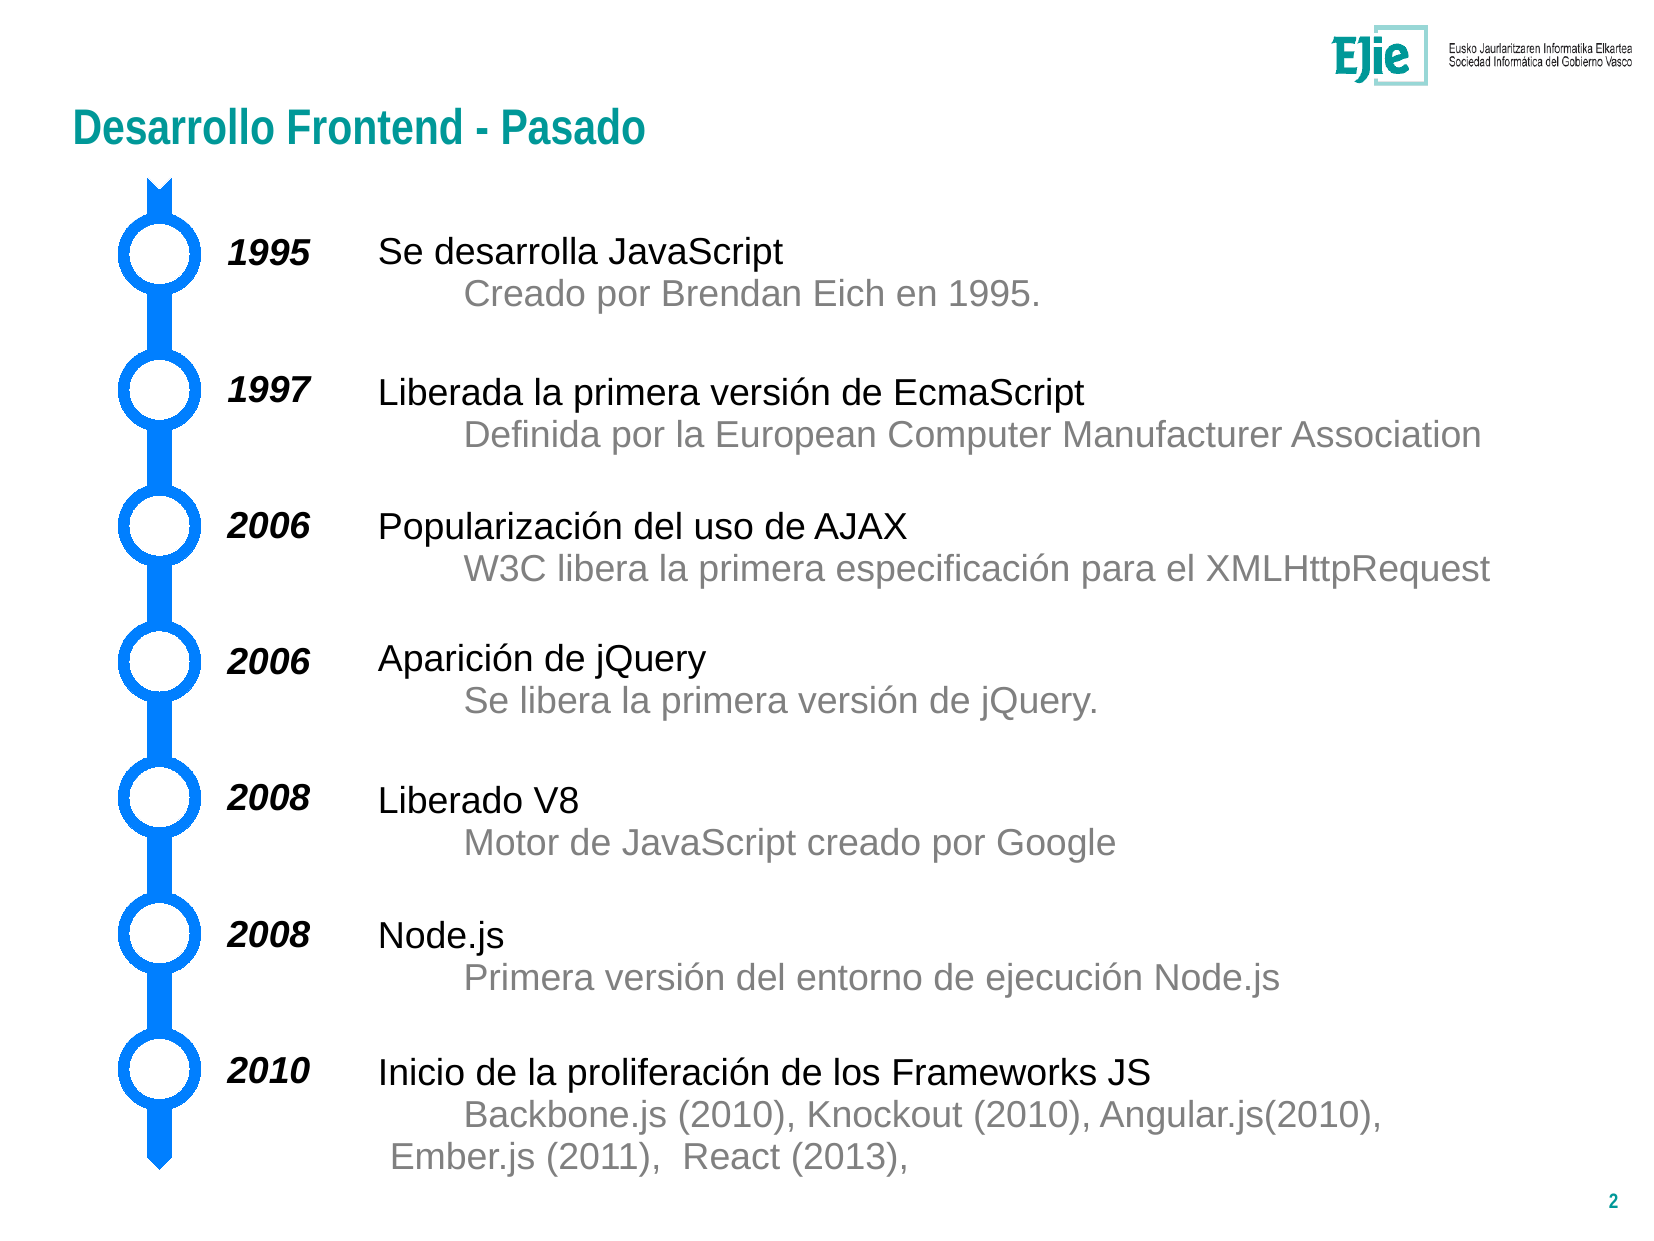

# Desarrollo Frontend - Pasado
1995
Se desarrolla JavaScript
	Creado por Brendan Eich en 1995.
1997
Liberada la primera versión de EcmaScript
	Definida por la European Computer Manufacturer Association
2006
Popularización del uso de AJAX
	W3C libera la primera especificación para el XMLHttpRequest
2006
Aparición de jQuery
	Se libera la primera versión de jQuery.
2008
Liberado V8
	Motor de JavaScript creado por Google
2008
Node.js
	Primera versión del entorno de ejecución Node.js
2010
Inicio de la proliferación de los Frameworks JS
	Backbone.js (2010), Knockout (2010), Angular.js(2010), Ember.js (2011), React (2013),